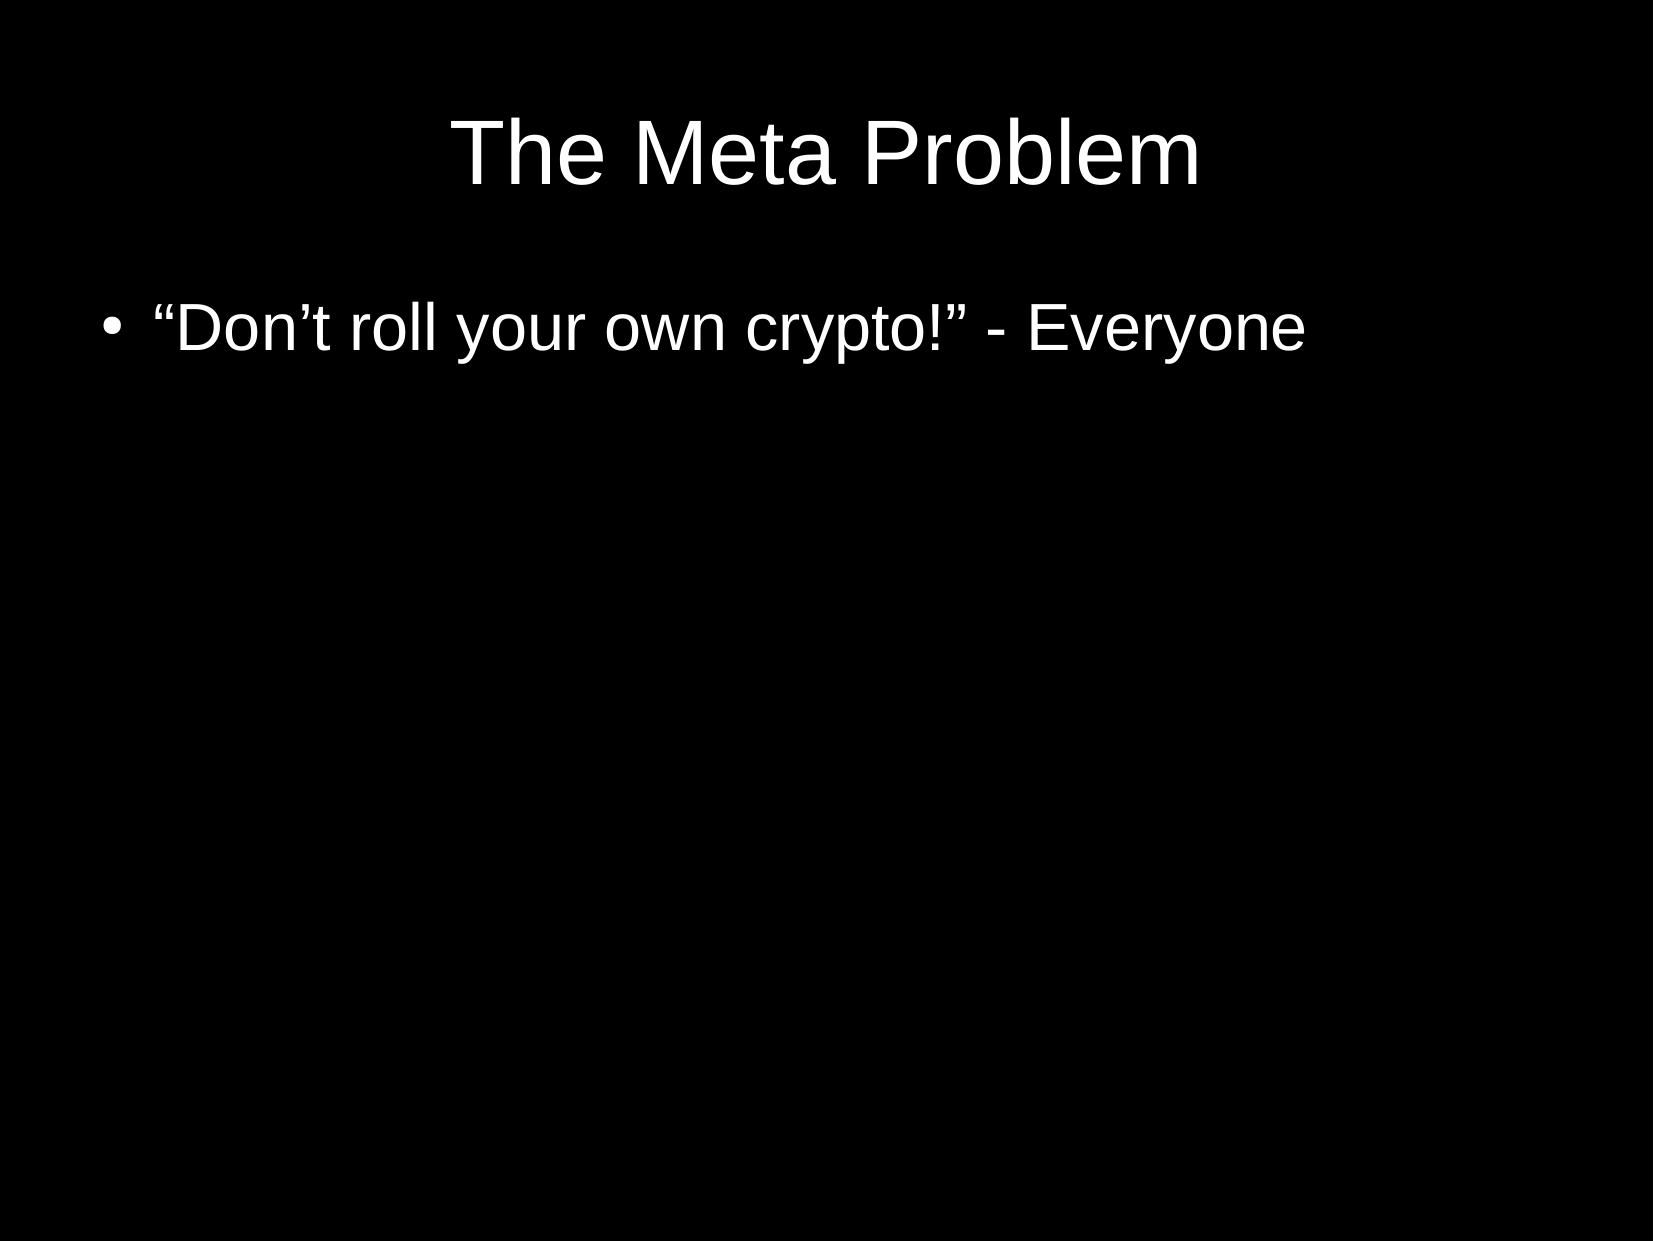

# The Meta Problem
“Don’t roll your own crypto!” - Everyone